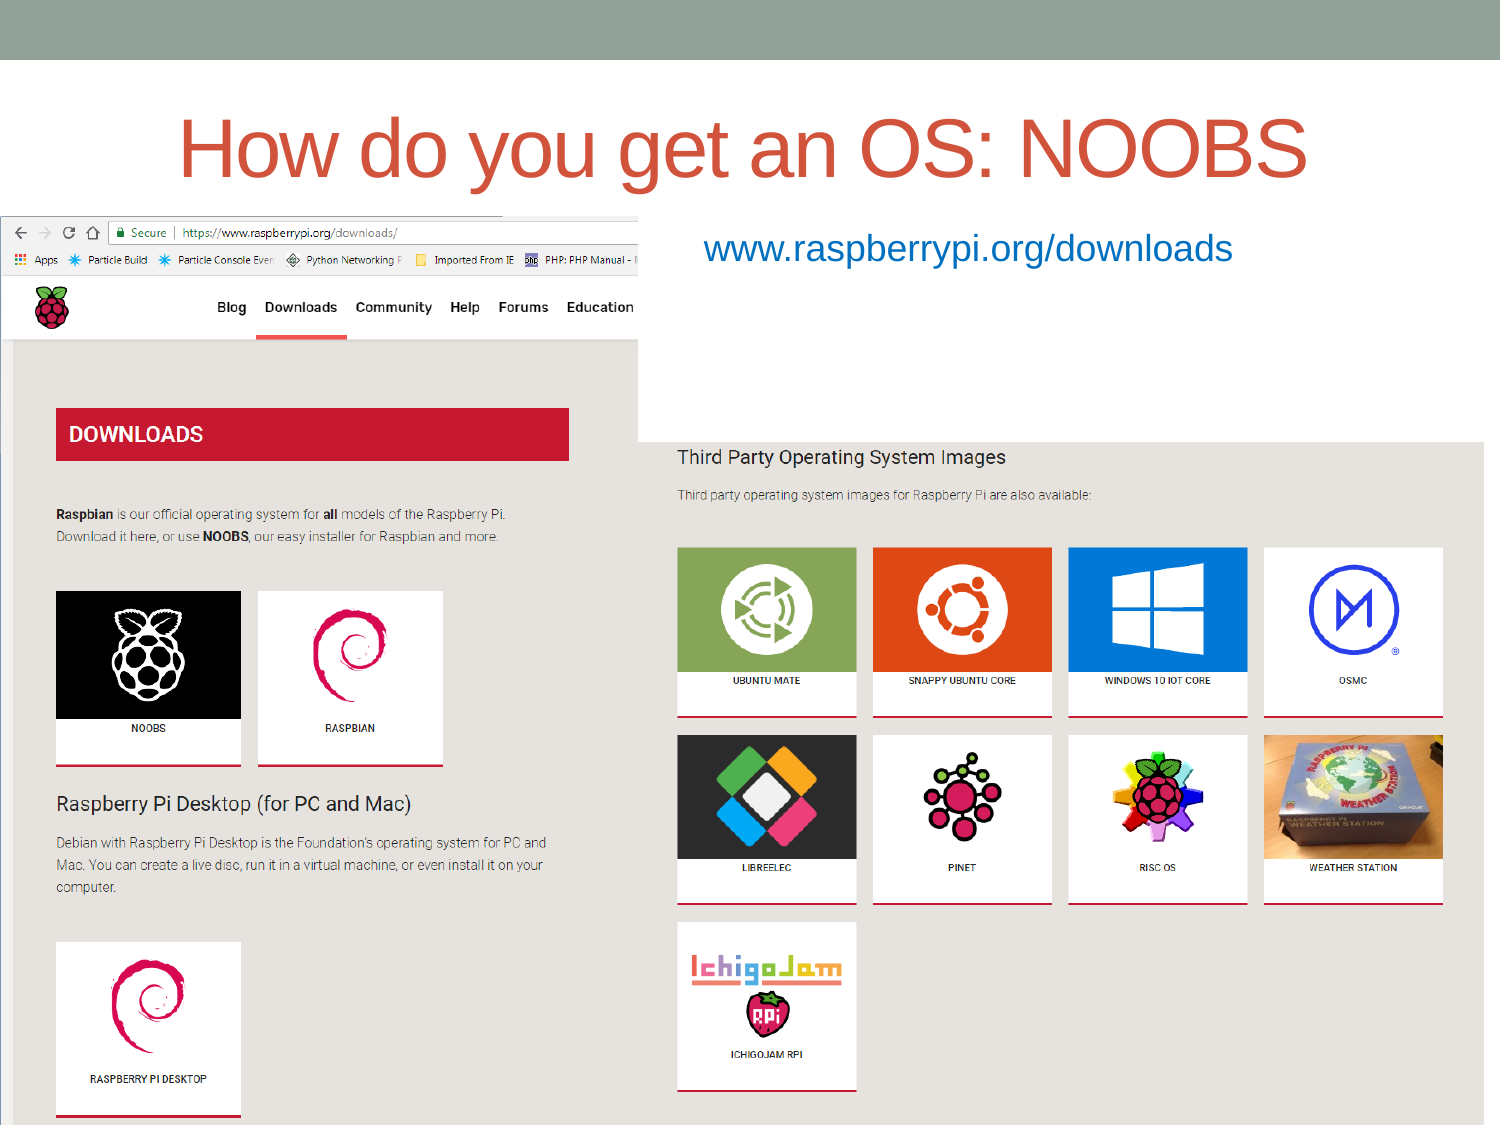

# How do you get an OS: NOOBS
www.raspberrypi.org/downloads